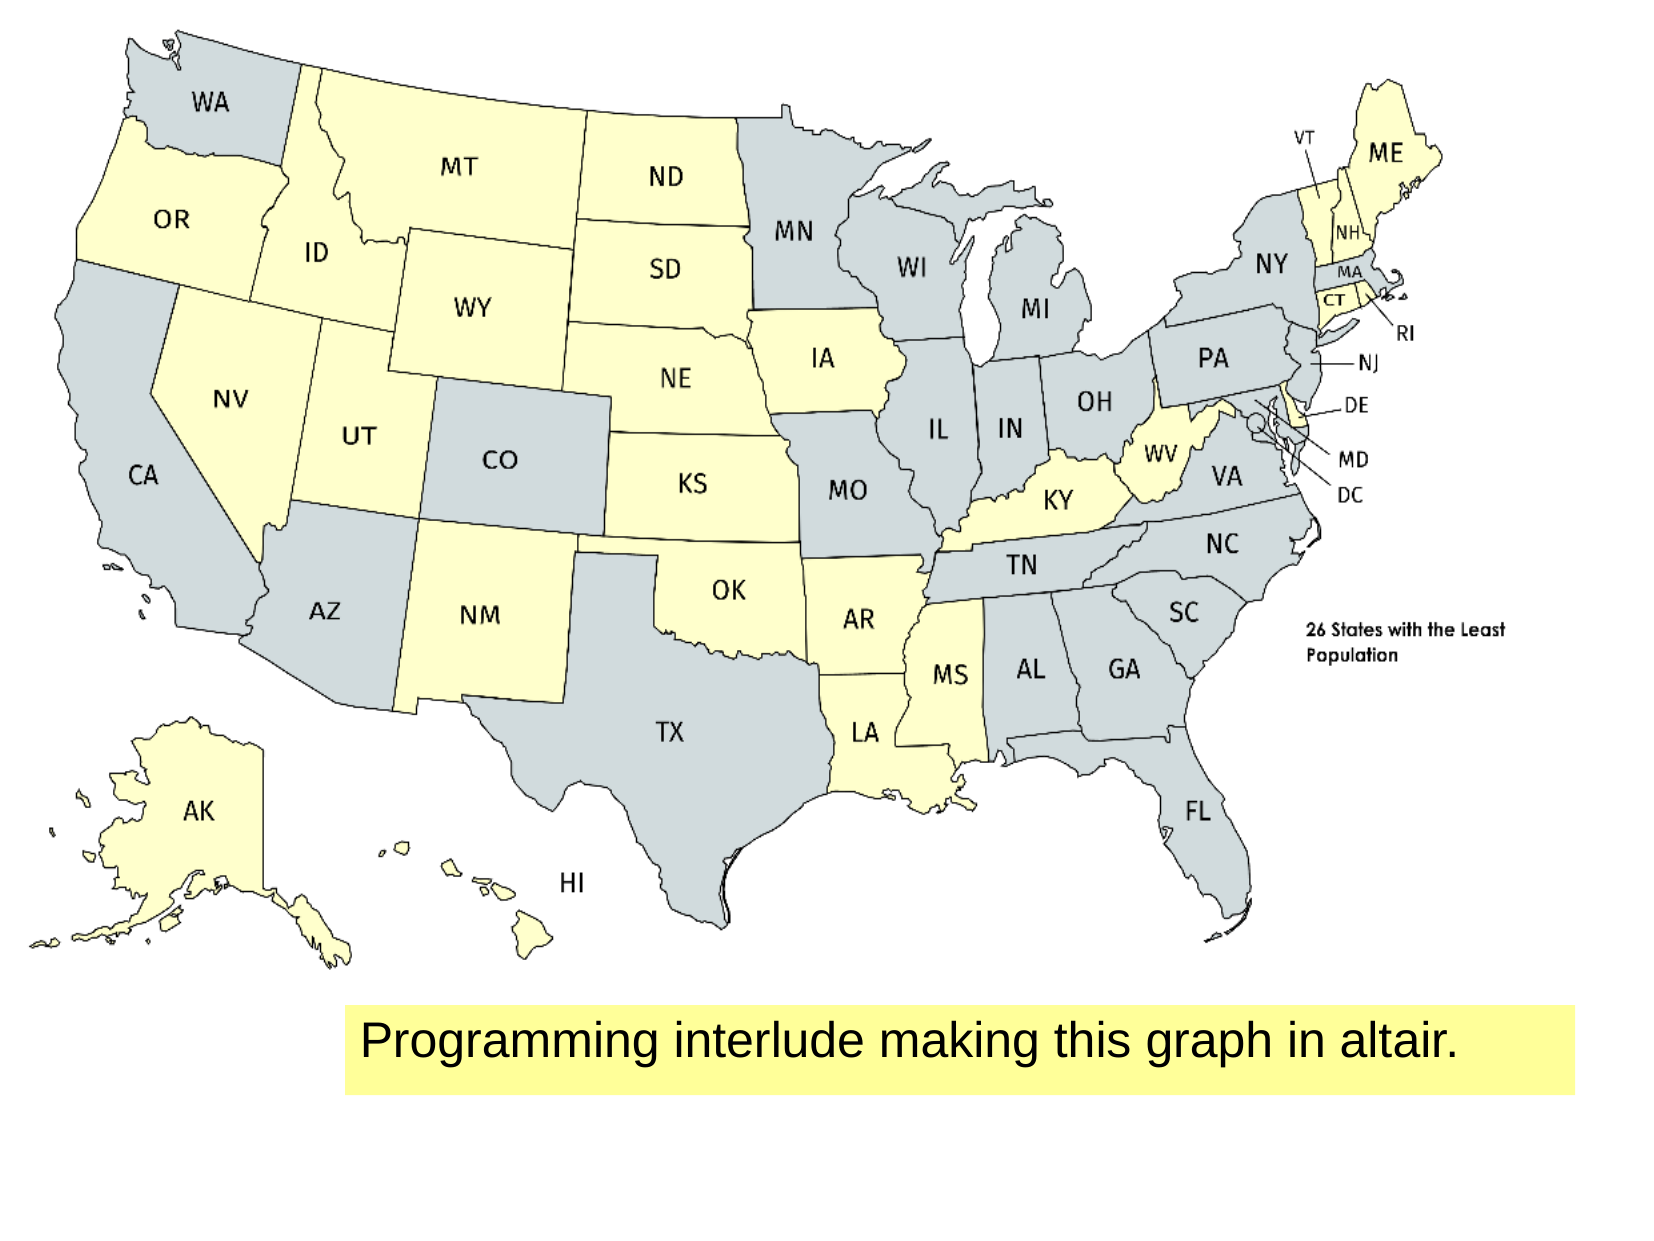

#
Programming interlude making this graph in altair.